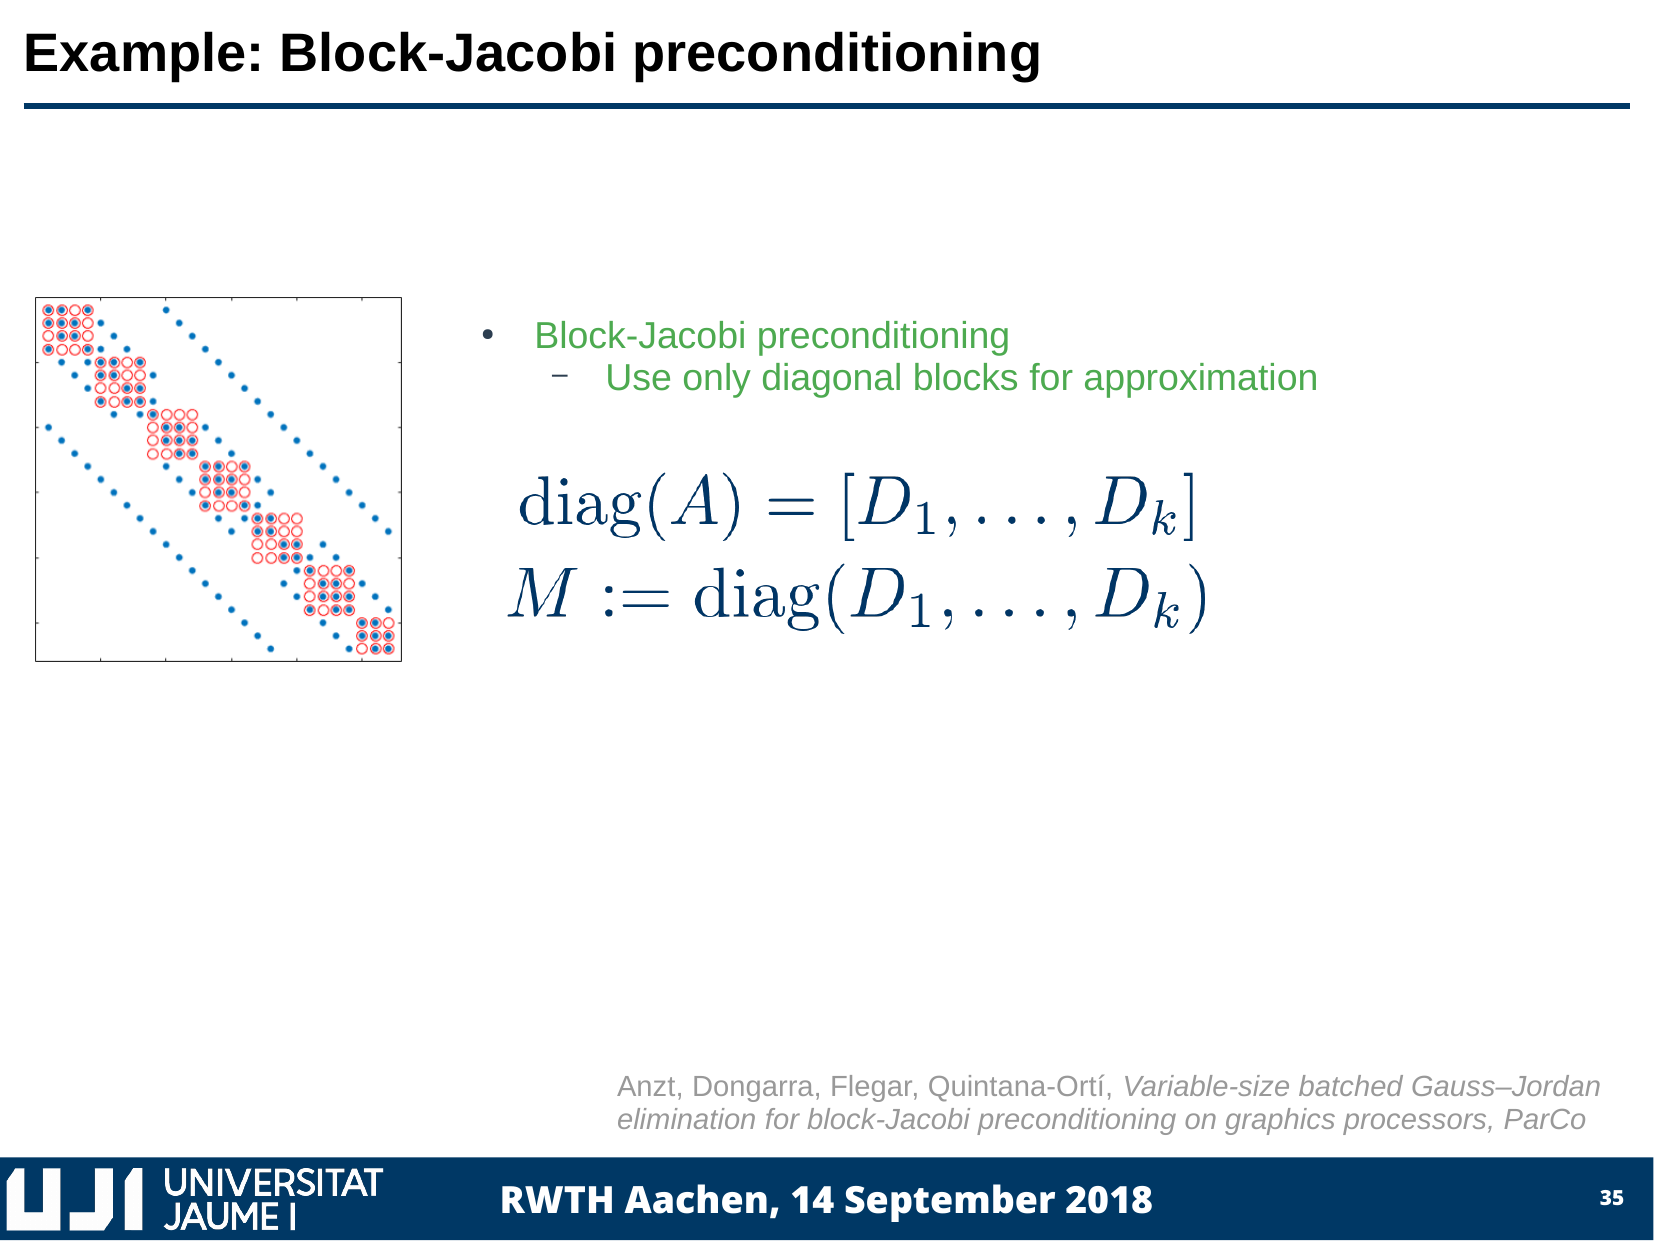

# Example: Block-Jacobi preconditioning
Block-Jacobi preconditioning
Use only diagonal blocks for approximation
Anzt, Dongarra, Flegar, Quintana-Ortí, Variable-size batched Gauss–Jordan elimination for block-Jacobi preconditioning on graphics processors, ParCo
RWTH Aachen, 14 September 2018
35